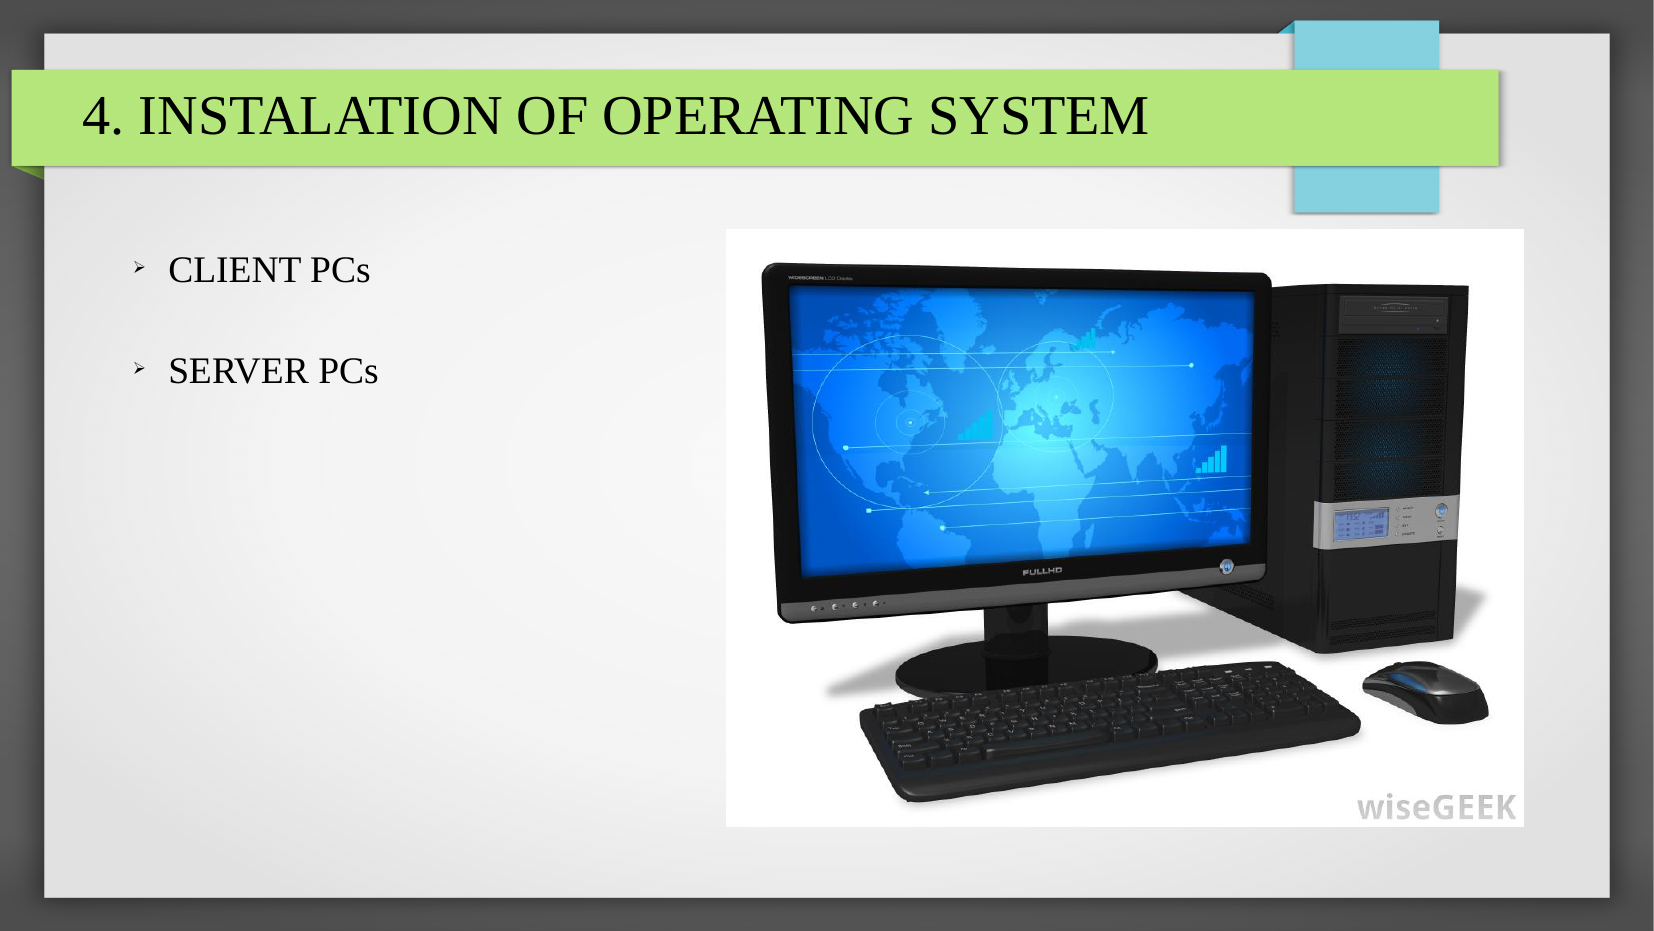

# 4. INSTALATION OF OPERATING SYSTEM
CLIENT PCs
SERVER PCs